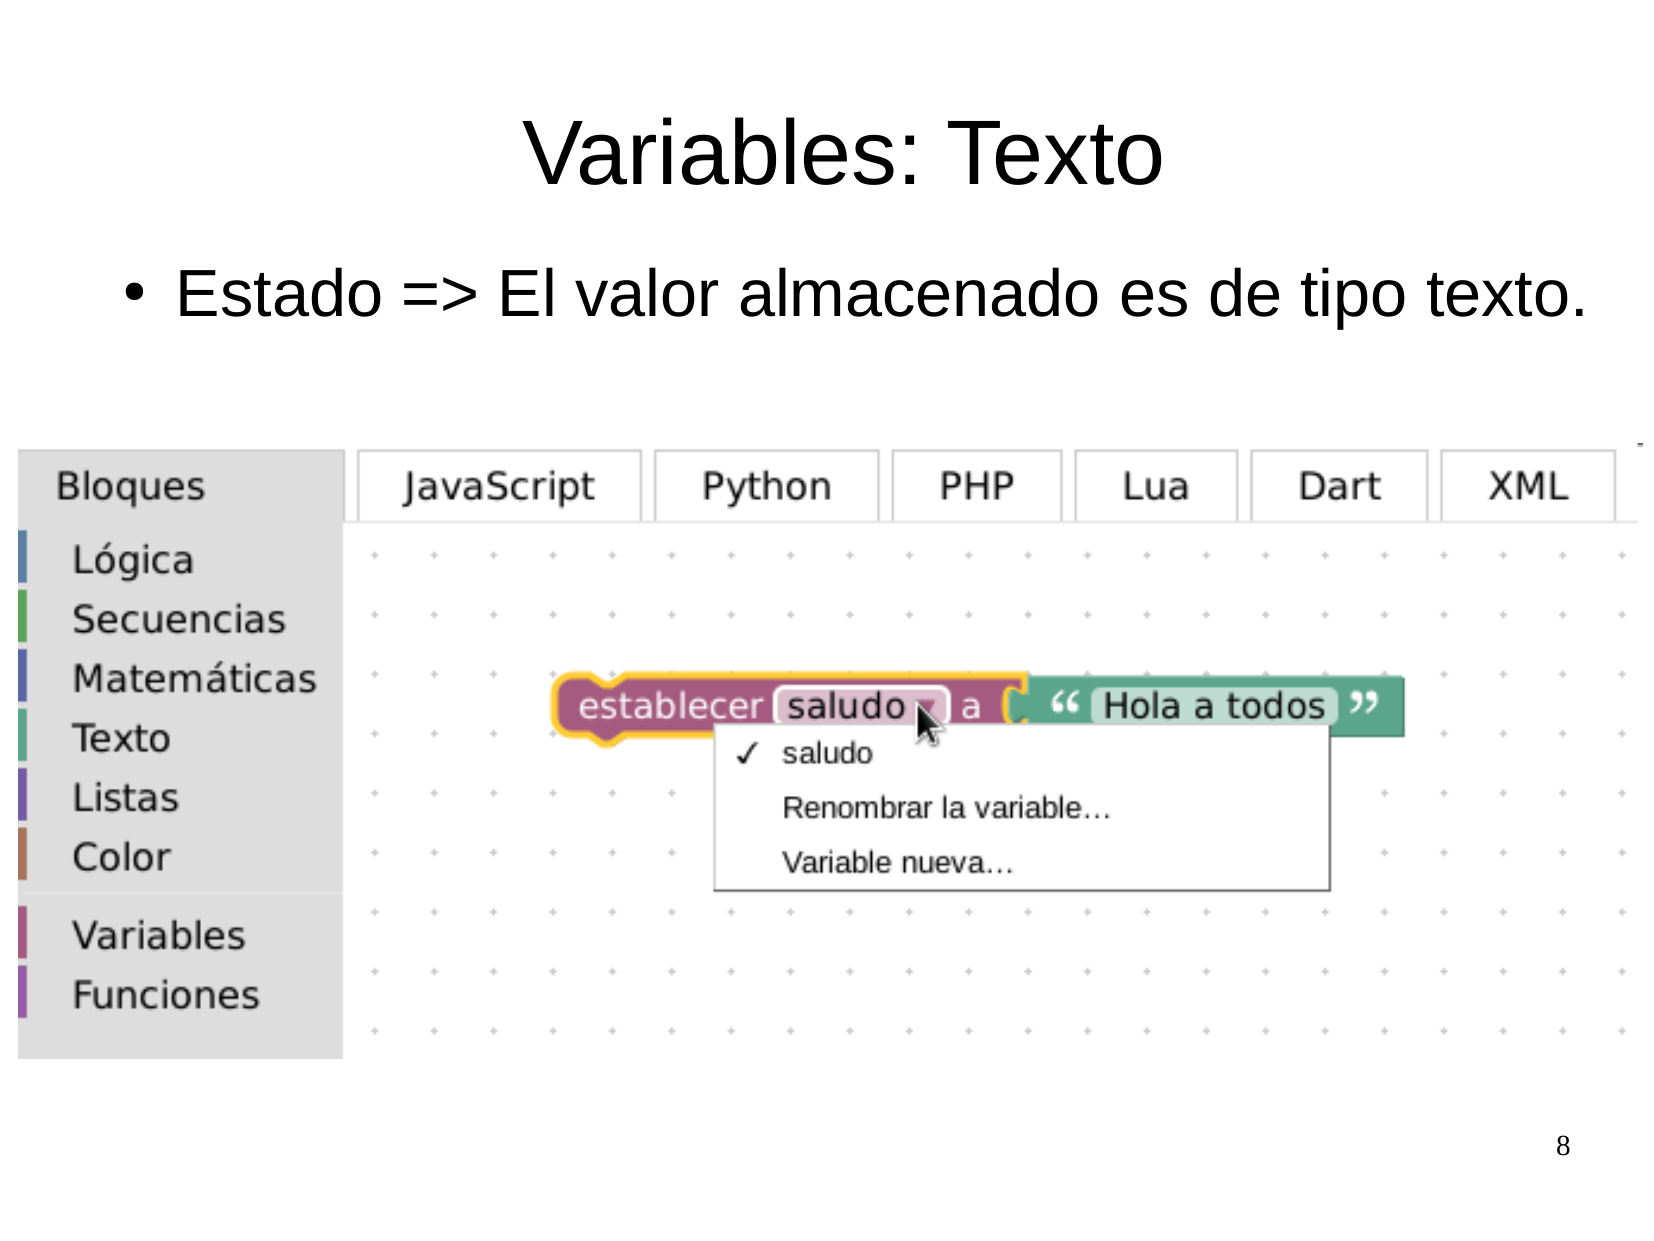

# Variables: Texto
Estado => El valor almacenado es de tipo texto.
8